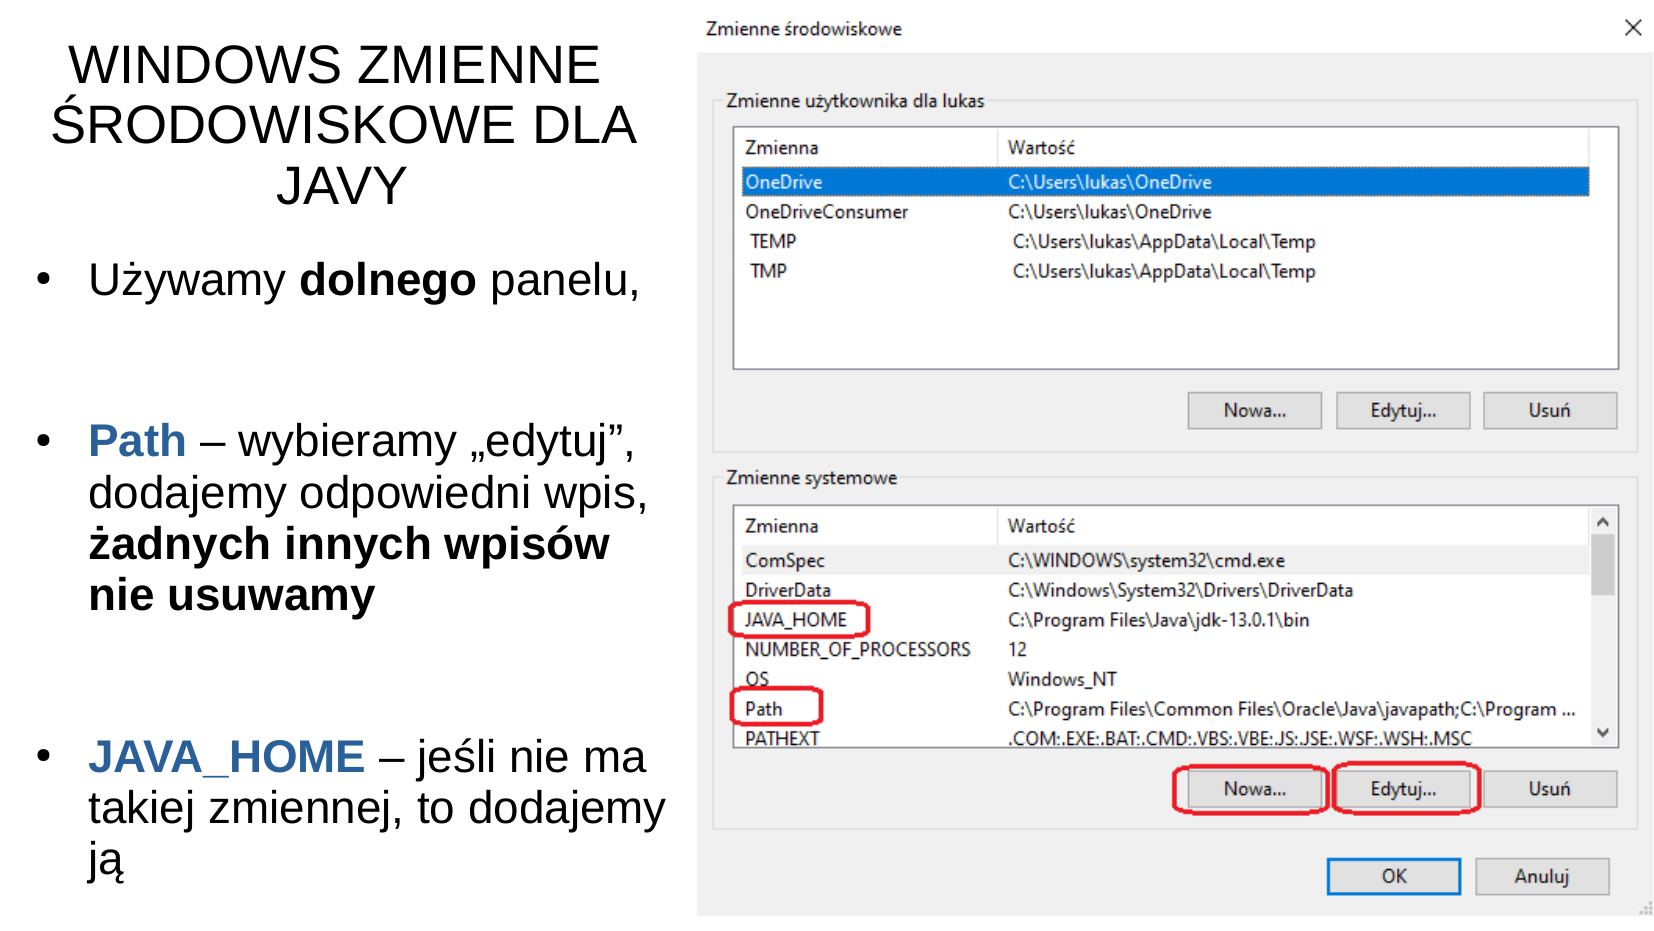

# WINDOWS ZMIENNE ŚRODOWISKOWE DLA JAVY
Używamy dolnego panelu,
Path – wybieramy „edytuj”, dodajemy odpowiedni wpis,
żadnych innych wpisów
nie usuwamy
JAVA_HOME – jeśli nie ma
takiej zmiennej, to dodajemy
ją